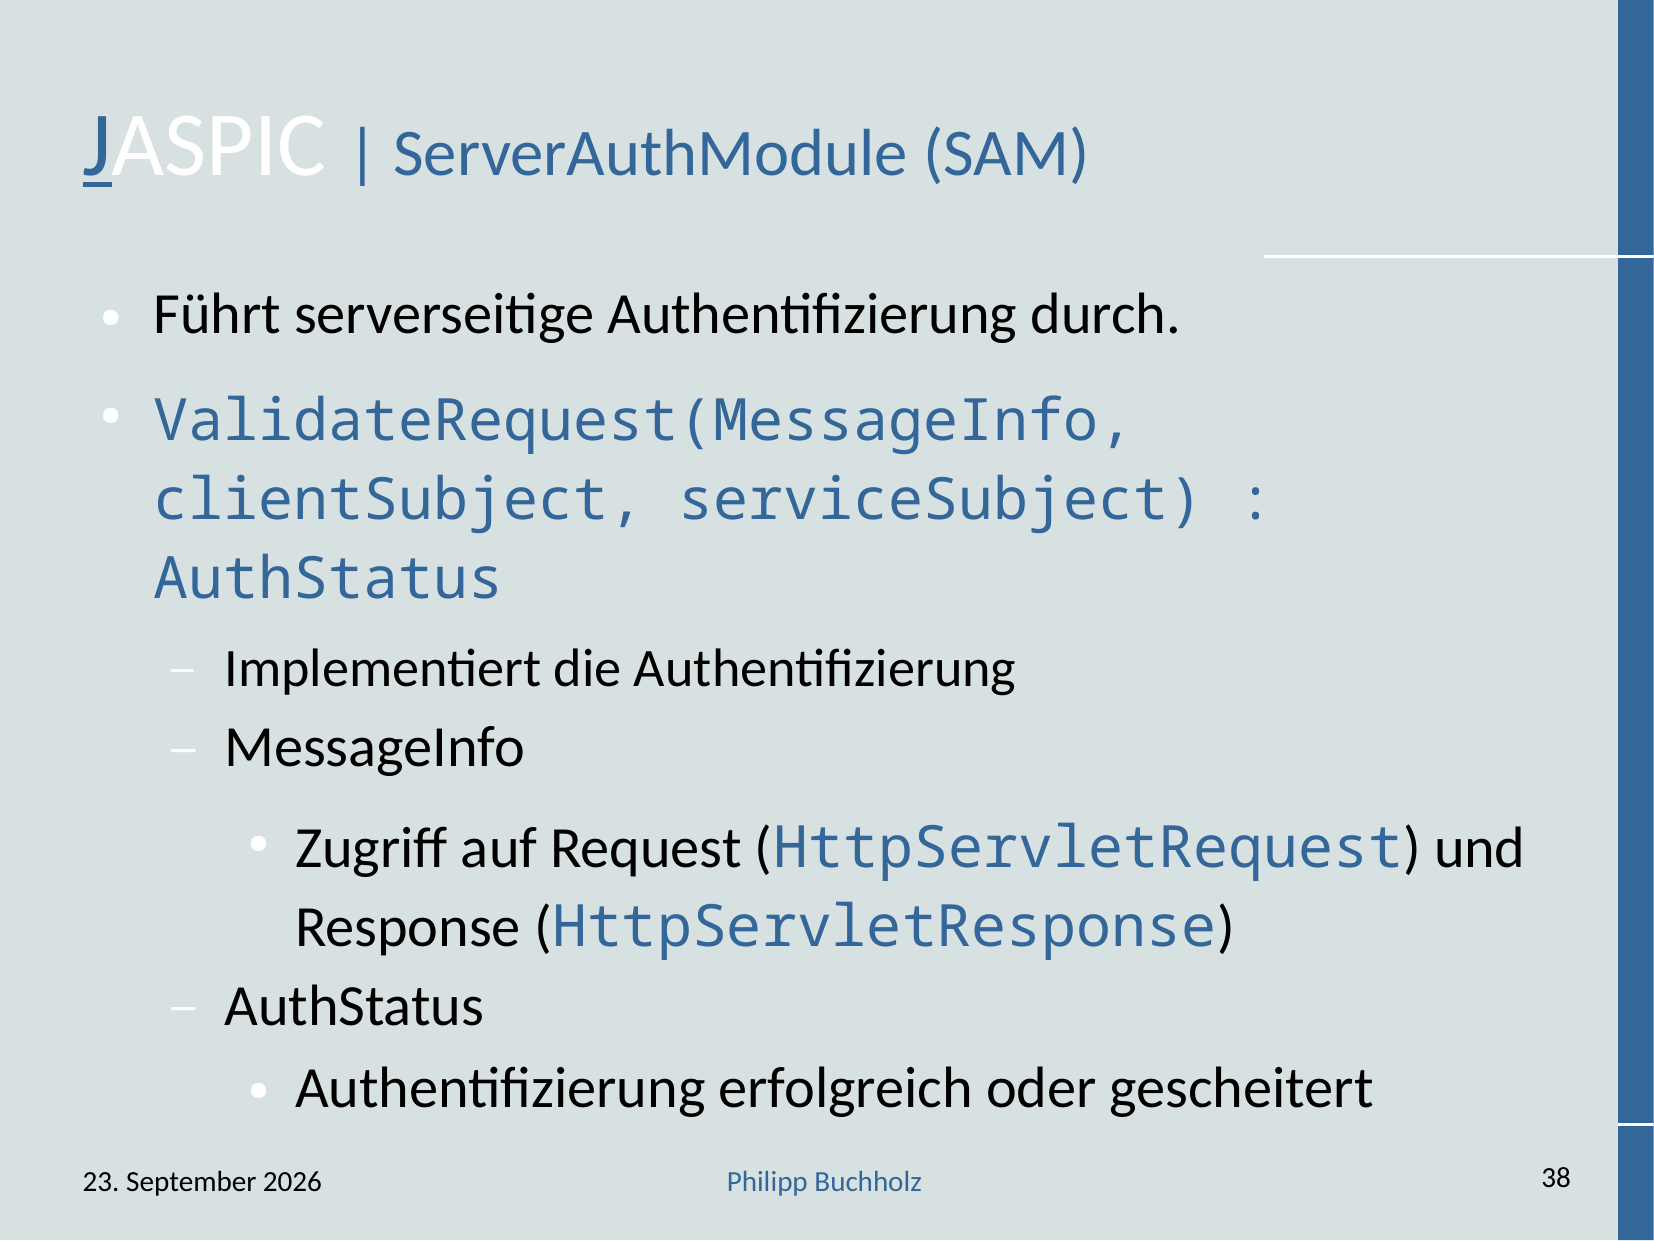

# JASPIC | ServerAuthModule (SAM)
Führt serverseitige Authentifizierung durch.
ValidateRequest(MessageInfo, clientSubject, serviceSubject) : AuthStatus
Implementiert die Authentifizierung
MessageInfo
Zugriff auf Request (HttpServletRequest) und Response (HttpServletResponse)
AuthStatus
Authentifizierung erfolgreich oder gescheitert
38